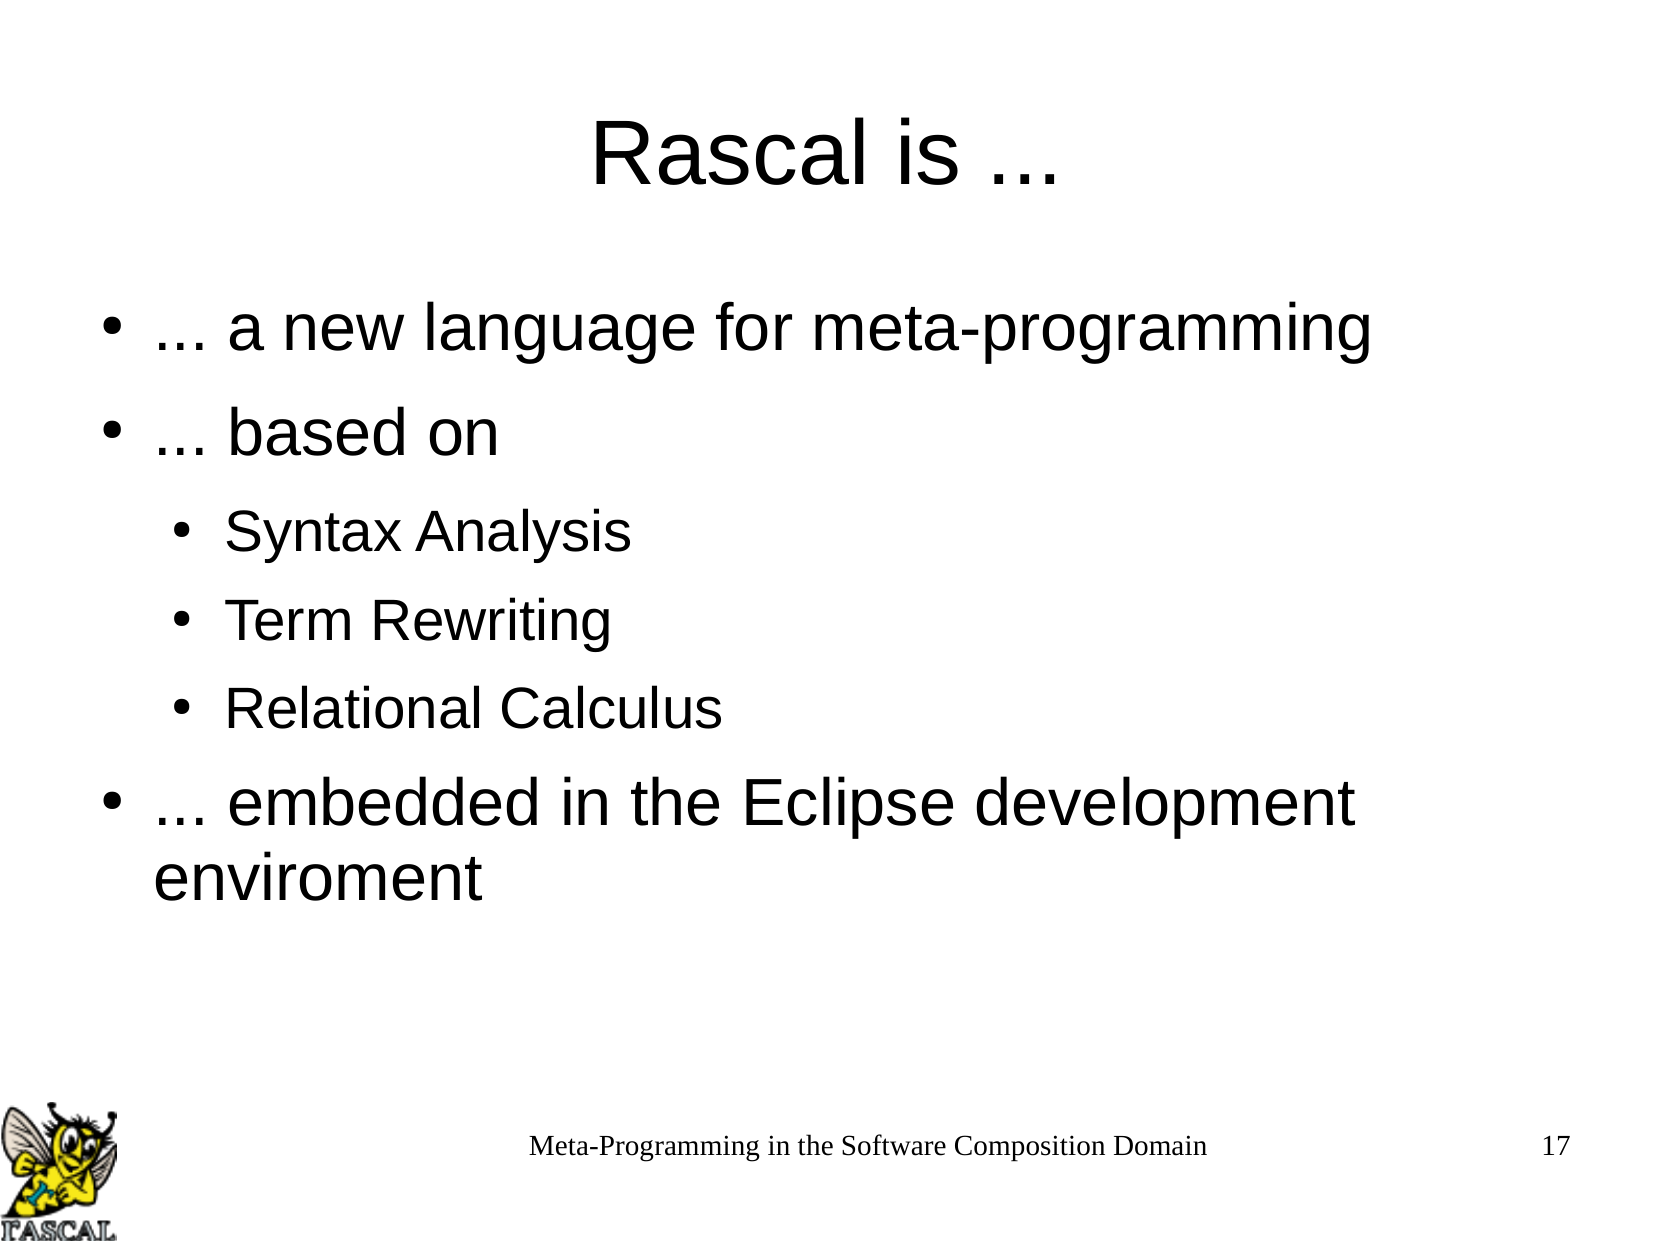

# Rascal is ...
... a new language for meta-programming
... based on
Syntax Analysis
Term Rewriting
Relational Calculus
... embedded in the Eclipse development enviroment
17